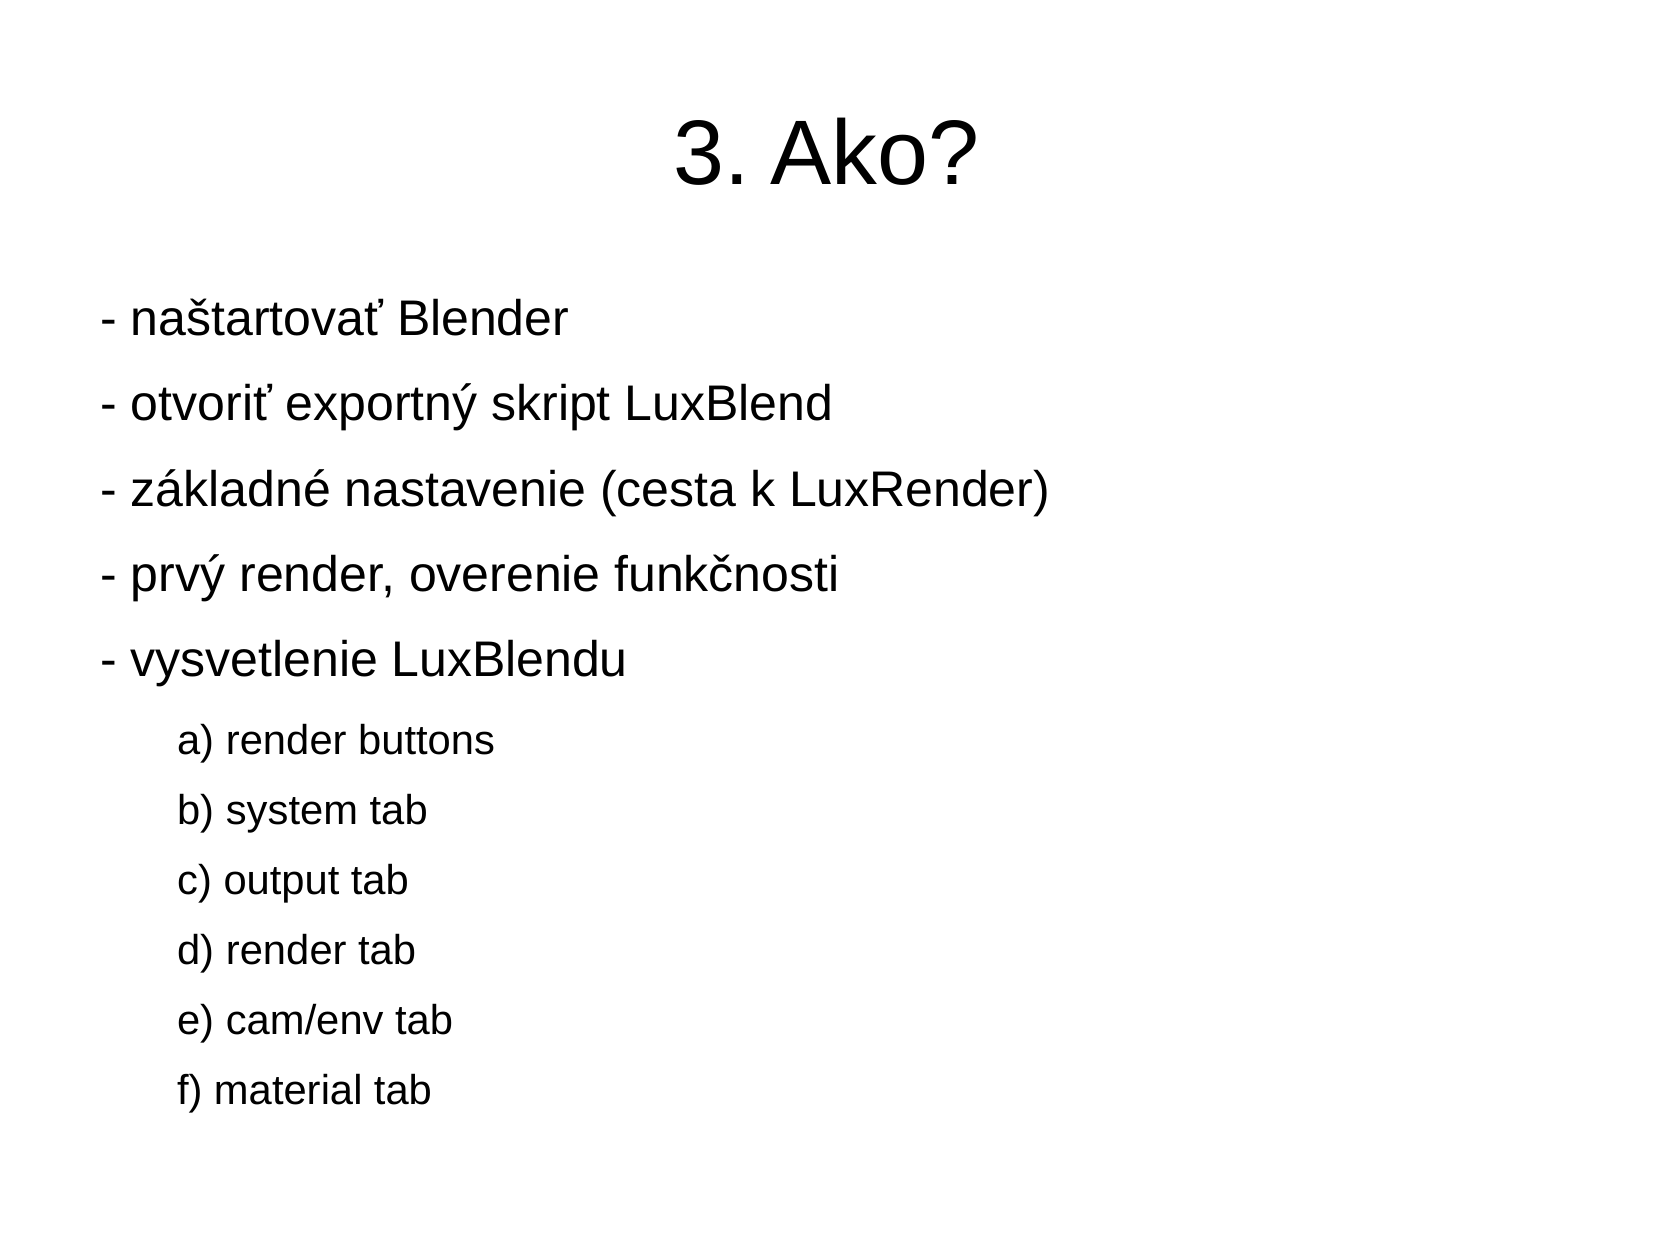

# 3. Ako?
- naštartovať Blender
- otvoriť exportný skript LuxBlend
- základné nastavenie (cesta k LuxRender)
- prvý render, overenie funkčnosti
- vysvetlenie LuxBlendu
a) render buttons
b) system tab
c) output tab
d) render tab
e) cam/env tab
f) material tab